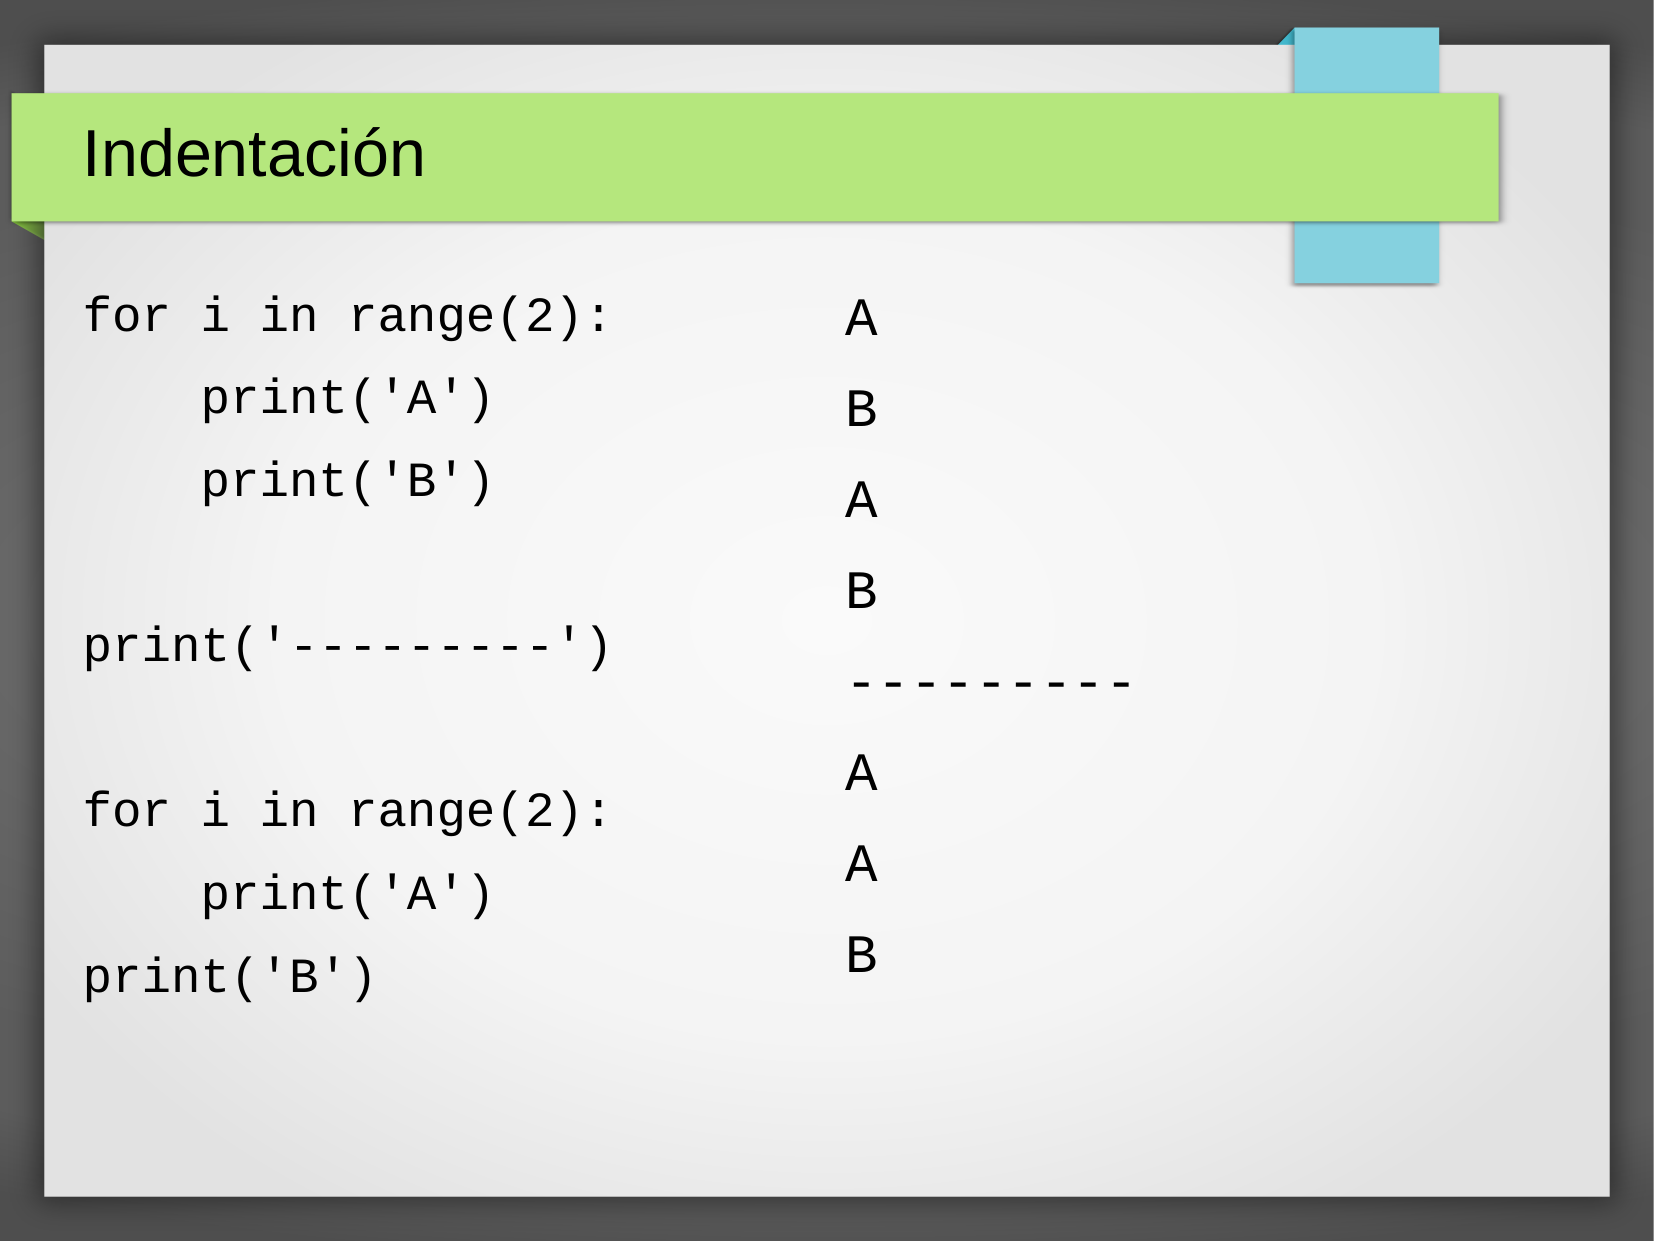

# Indentación
for i in range(2):
 print('A')
 print('B')
print('---------')
for i in range(2):
 print('A')
print('B')
A
B
A
B
---------
A
A
B